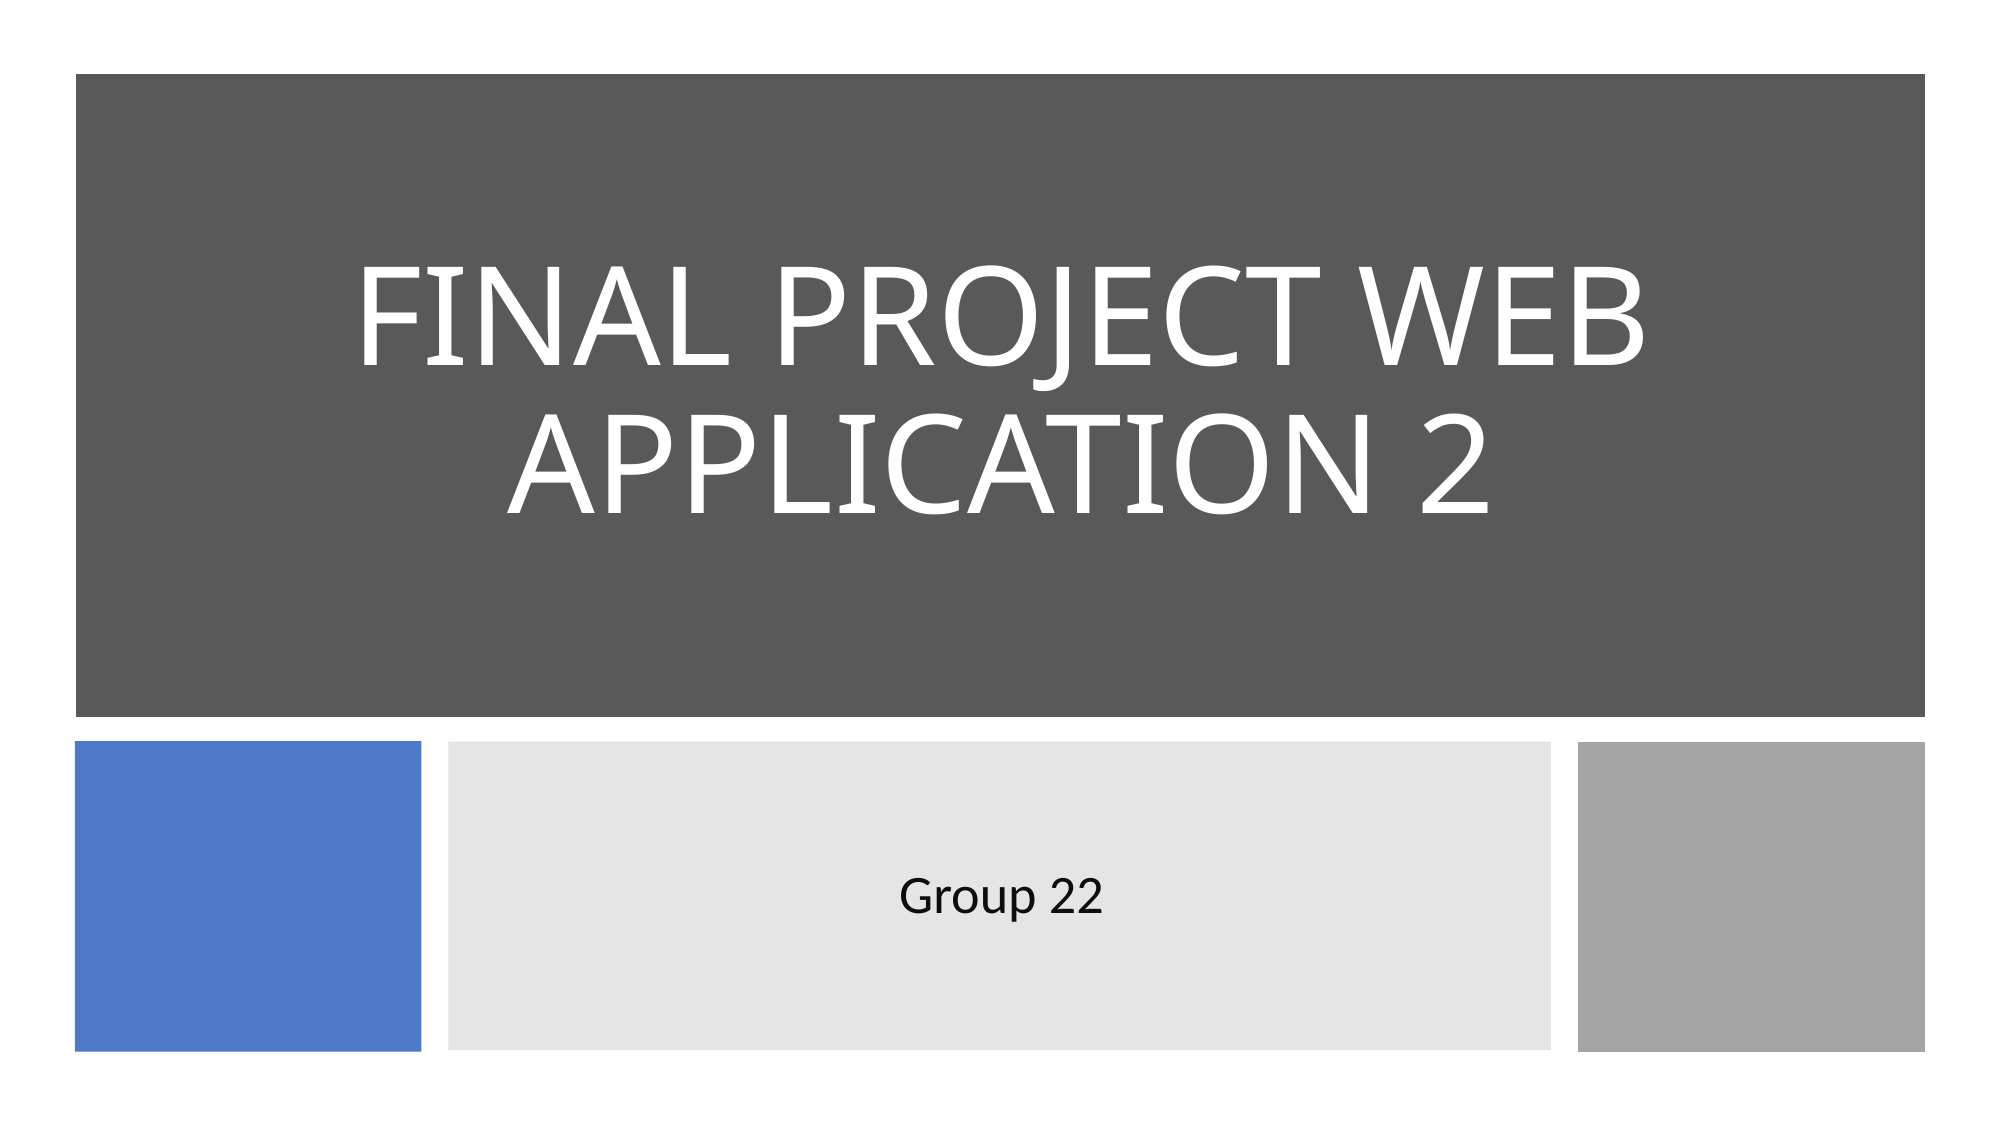

# FINAL PROJECT WEB APPLICATION 2
Group 22